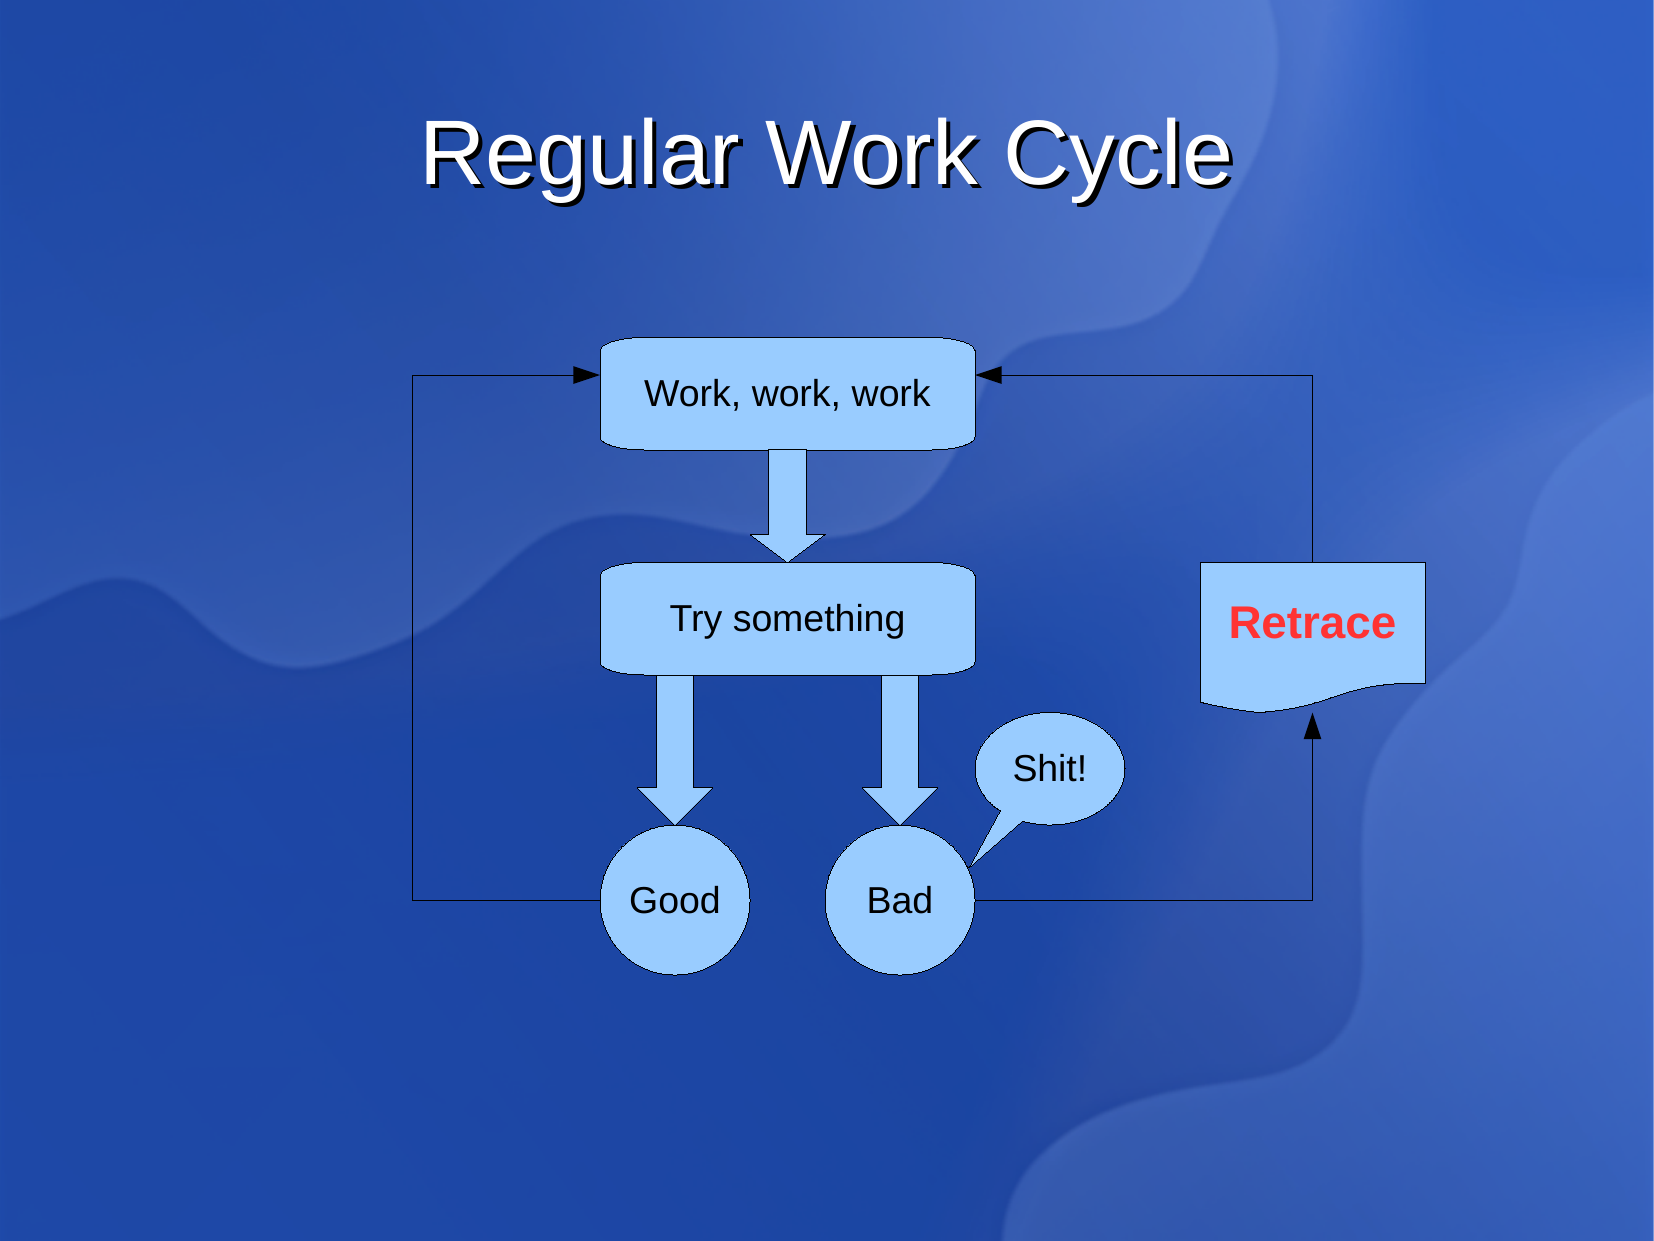

# Regular Work Cycle
Work, work, work
Try something
Retrace
Shit!
Good
Bad